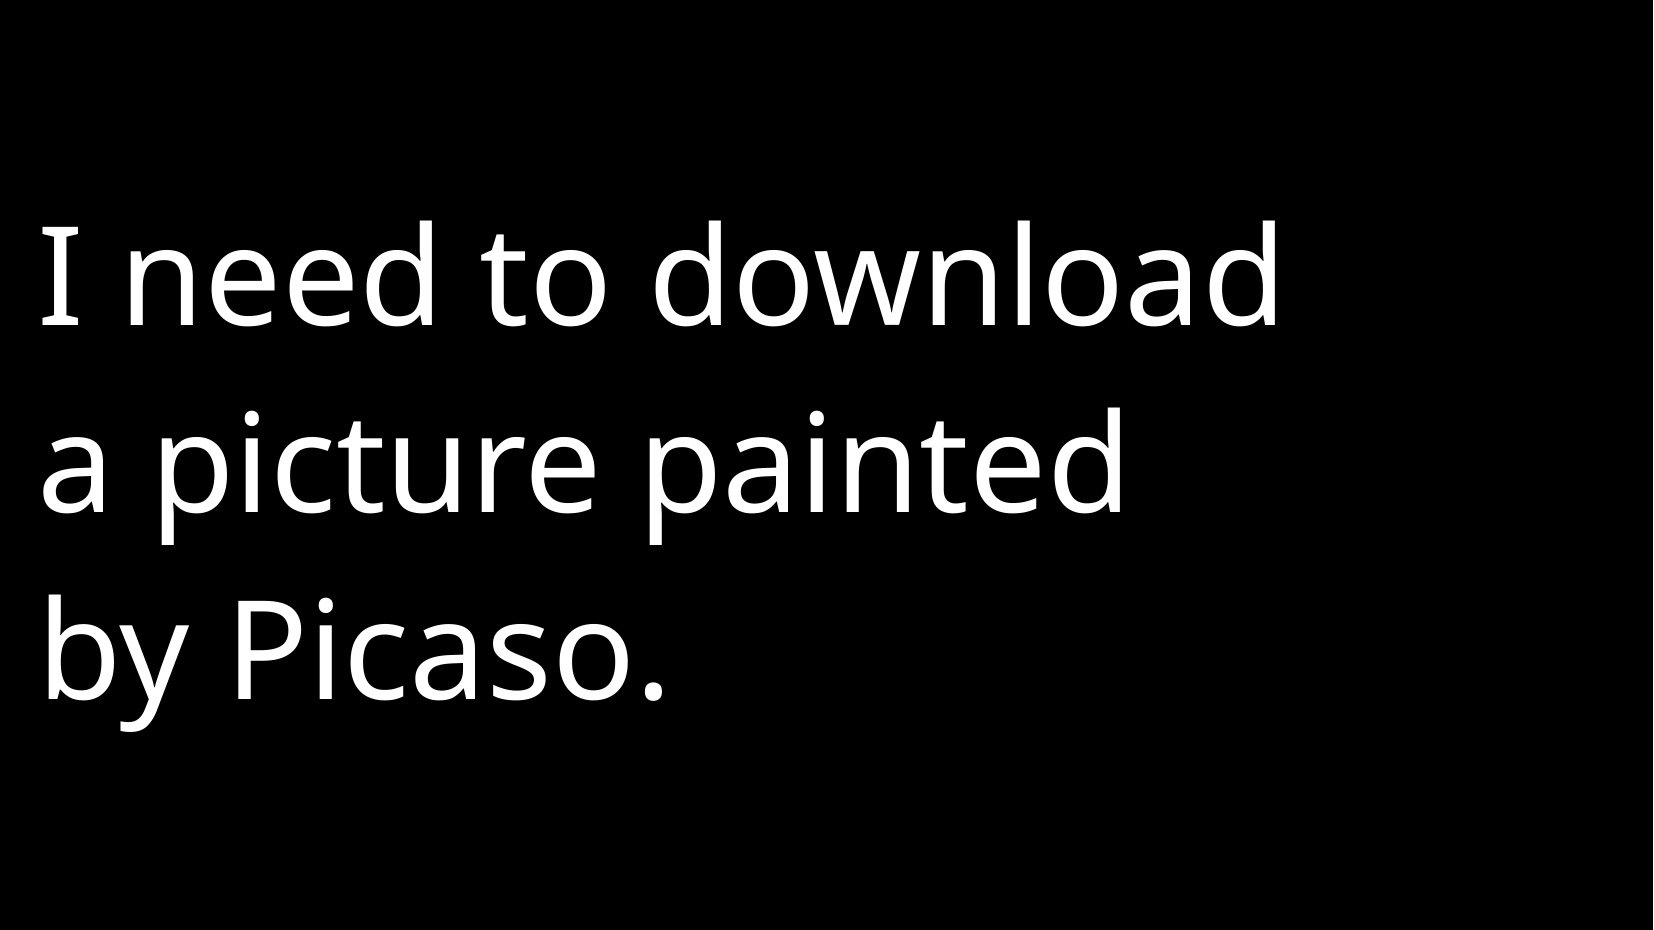

# I need to download a picture painted by Picaso.